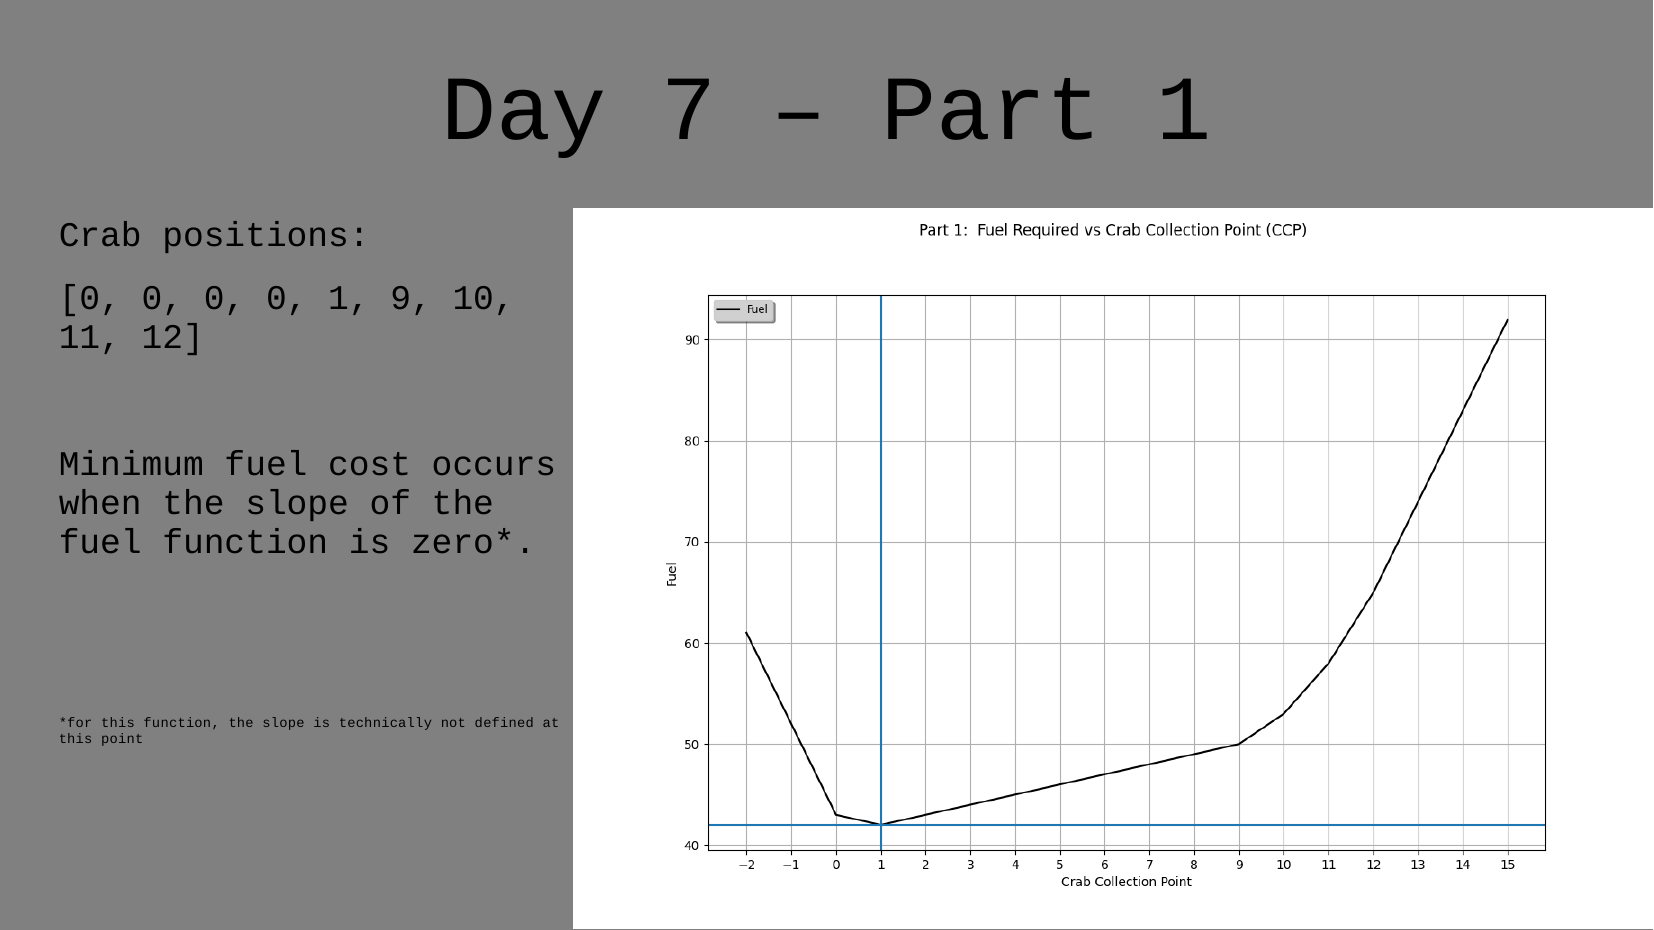

# Day 7 – Part 1
Crab positions:
[0, 0, 0, 0, 1, 9, 10, 11, 12]
Minimum fuel cost occurs when the slope of the fuel function is zero*.
*for this function, the slope is technically not defined at this point